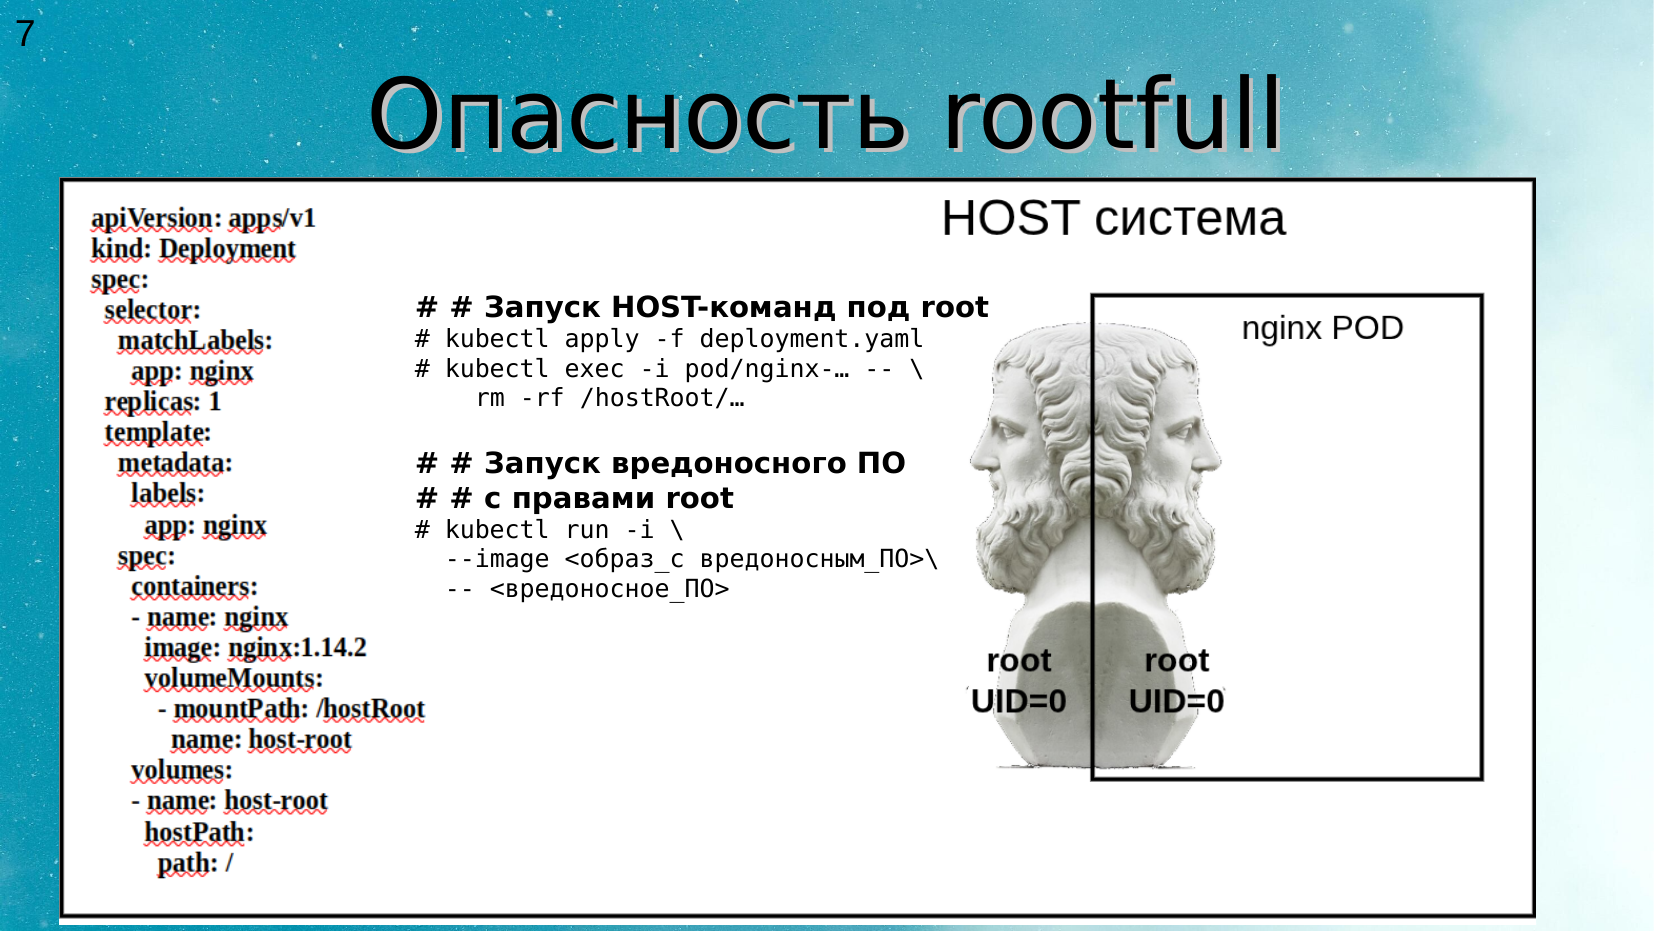

# Опасность rootfull
# # Запуск HOST-команд под root
# kubectl apply -f deployment.yaml
# kubectl exec -i pod/nginx-… -- \
 rm -rf /hostRoot/…
# # Запуск вредоносного ПО # # с правами root
# kubectl run -i \
 --image <образ_с вредоносным_ПО>\
 -- <вредоносное_ПО>